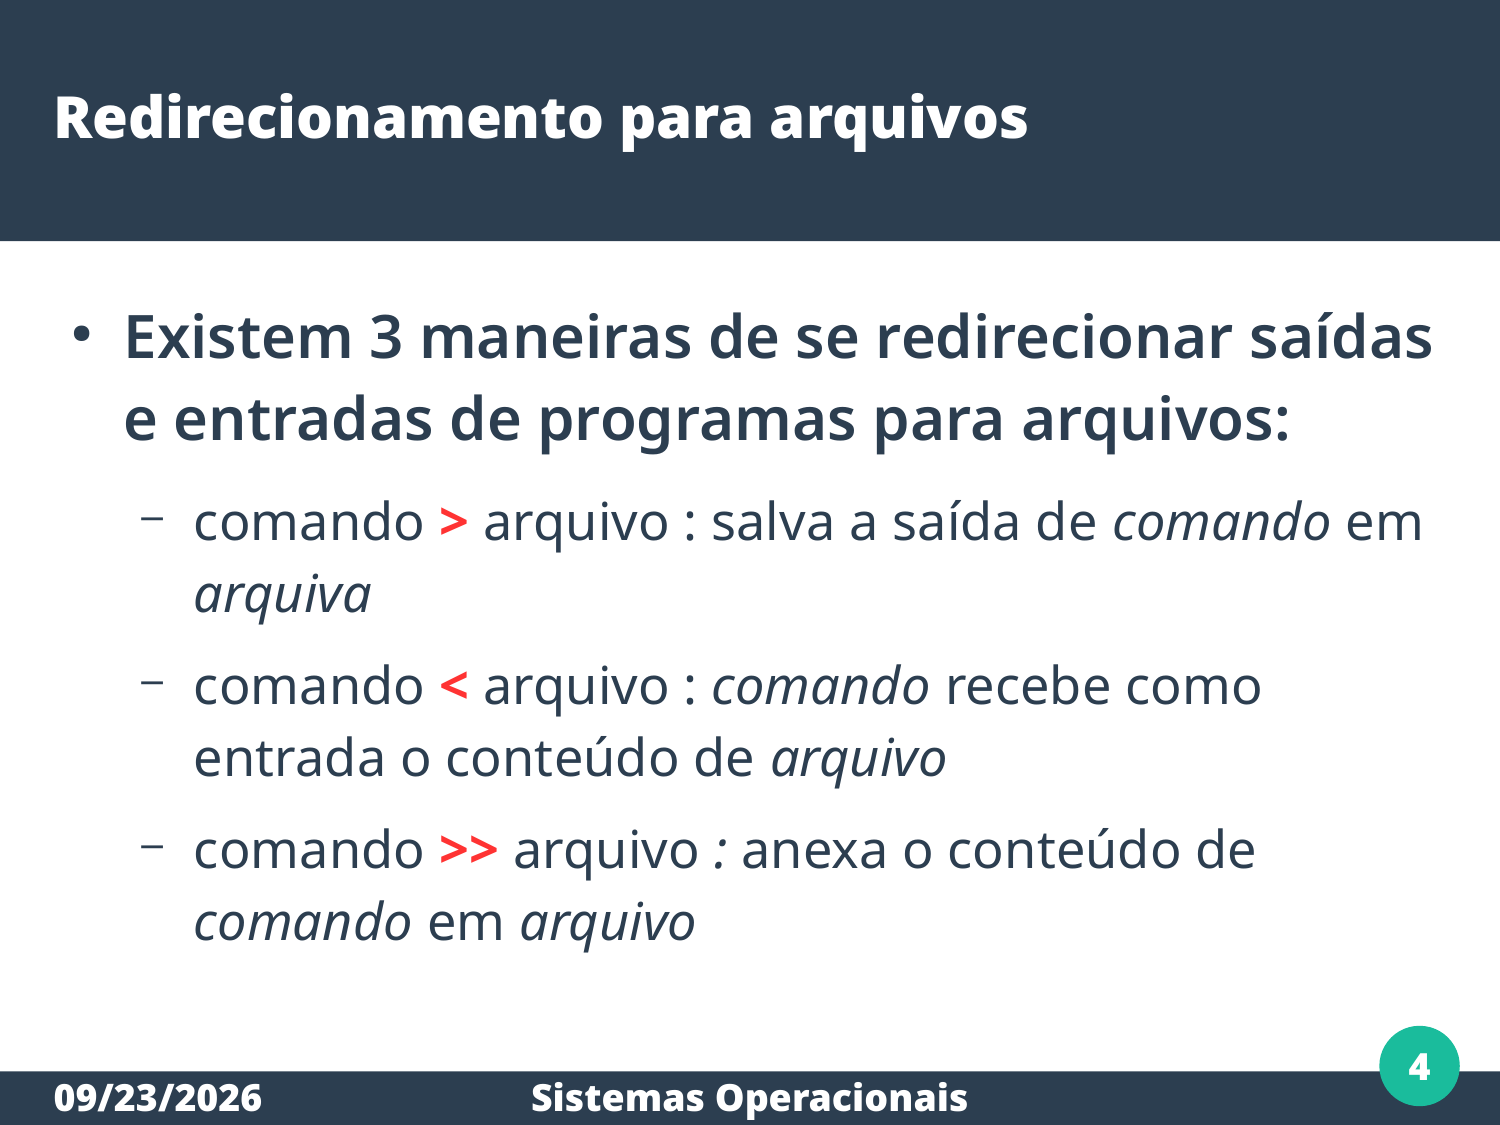

# Redirecionamento para arquivos
Existem 3 maneiras de se redirecionar saídas e entradas de programas para arquivos:
comando > arquivo : salva a saída de comando em arquiva
comando < arquivo : comando recebe como entrada o conteúdo de arquivo
comando >> arquivo : anexa o conteúdo de comando em arquivo
4
Sistemas Operacionais